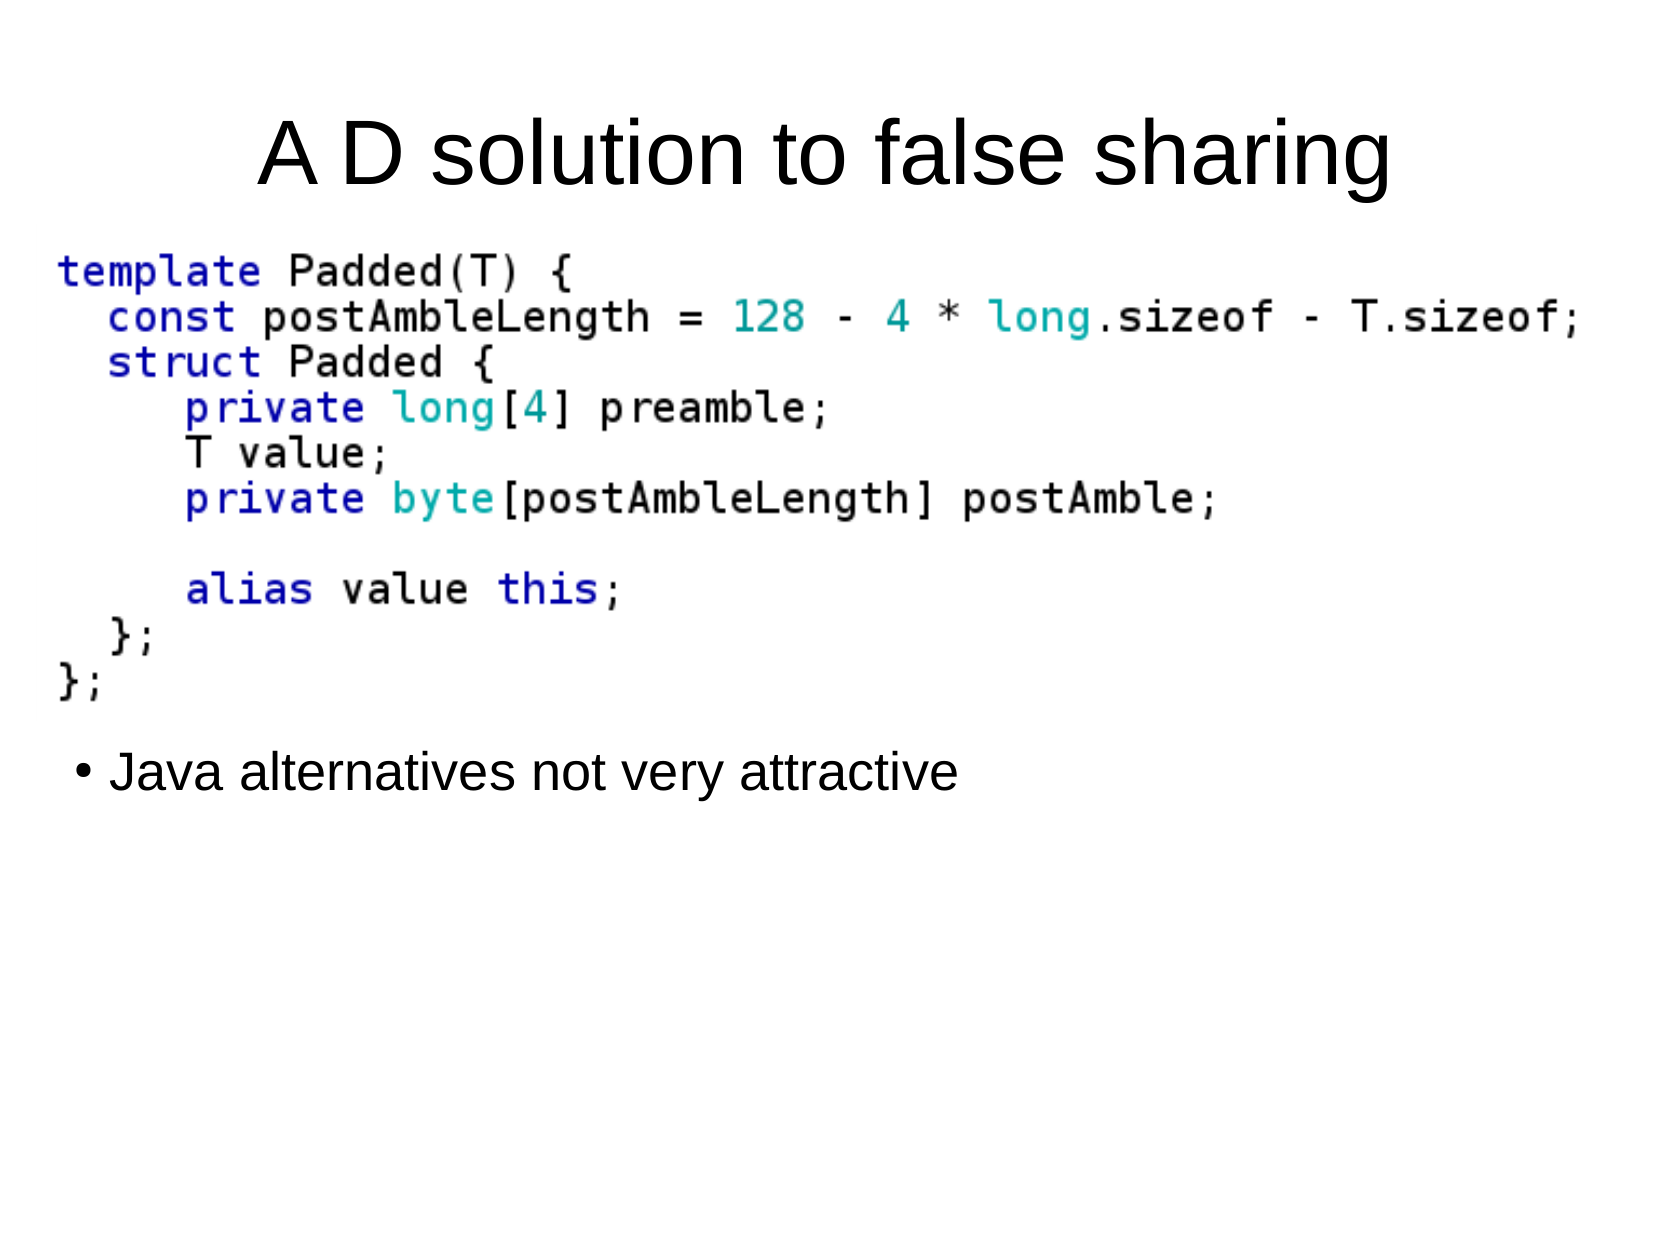

# A D solution to false sharing
Java alternatives not very attractive